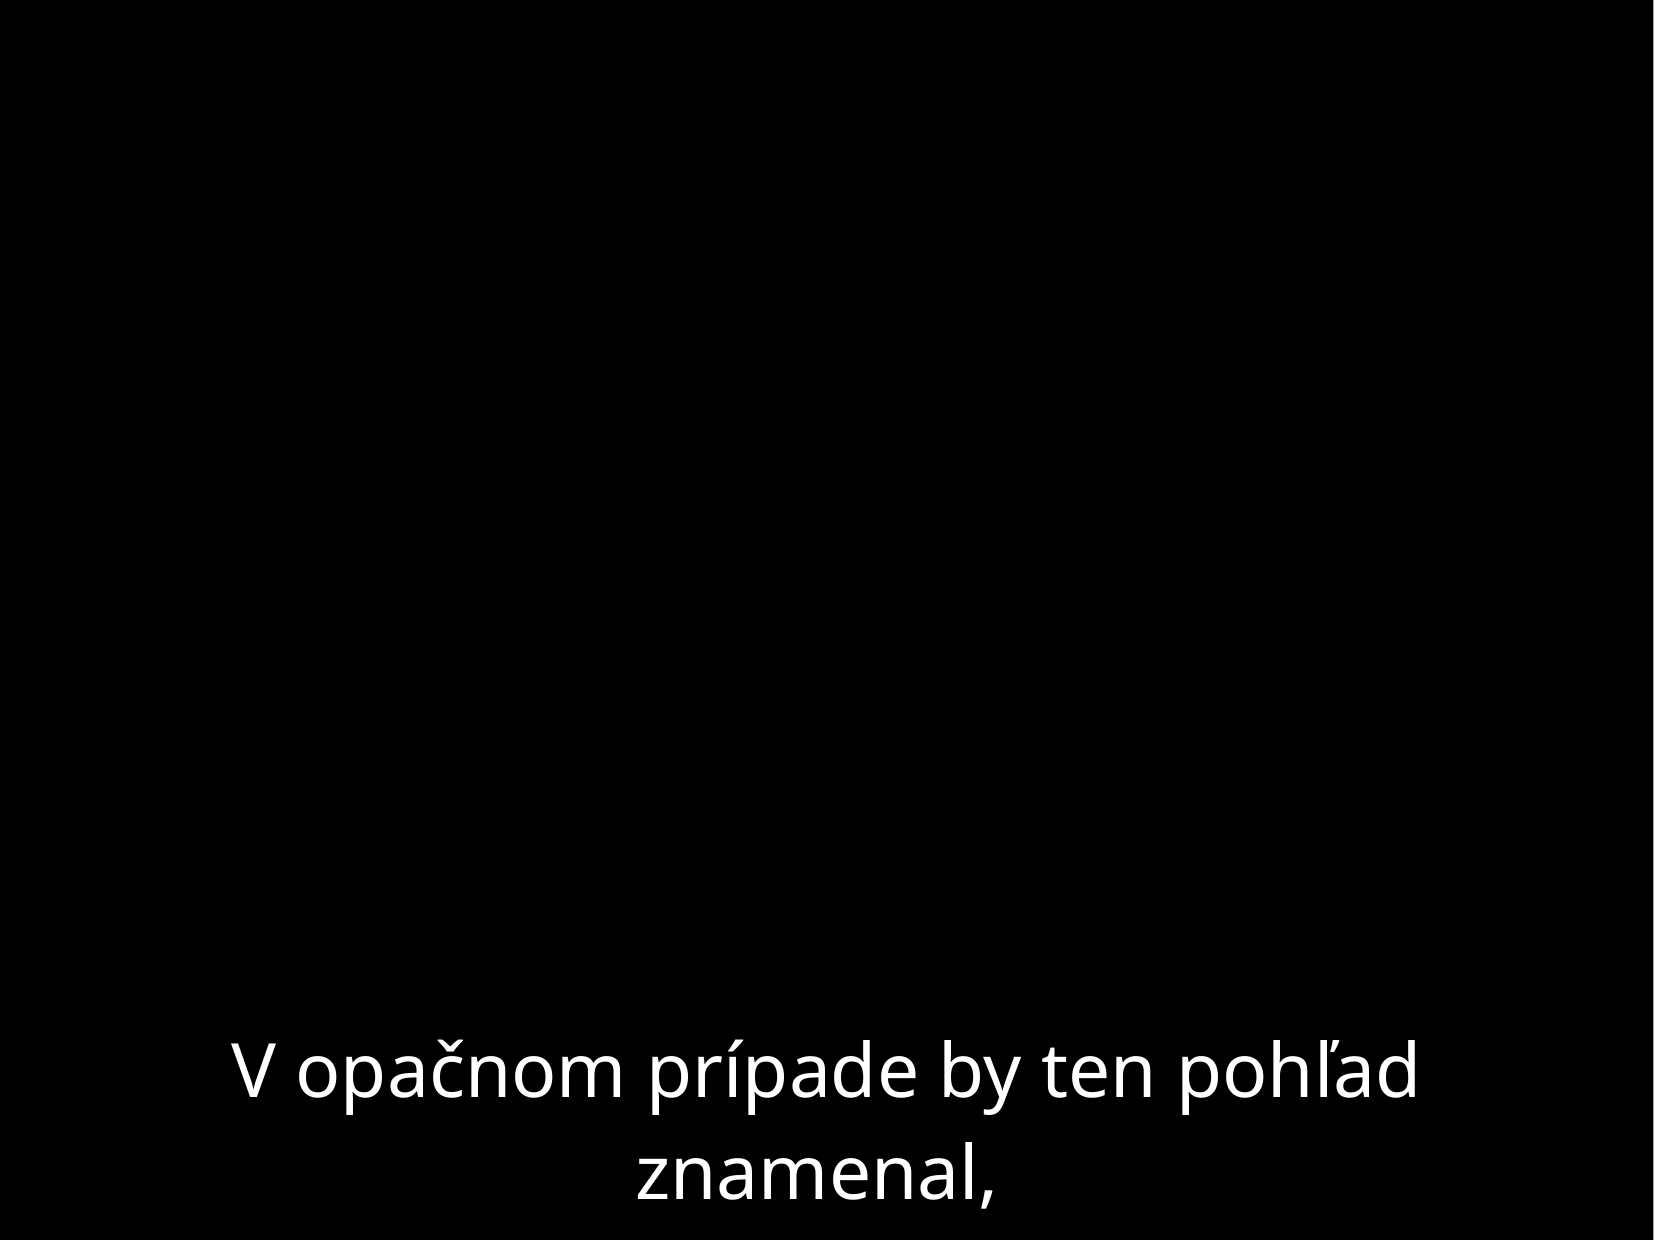

# V opačnom prípade by ten pohľad znamenal,